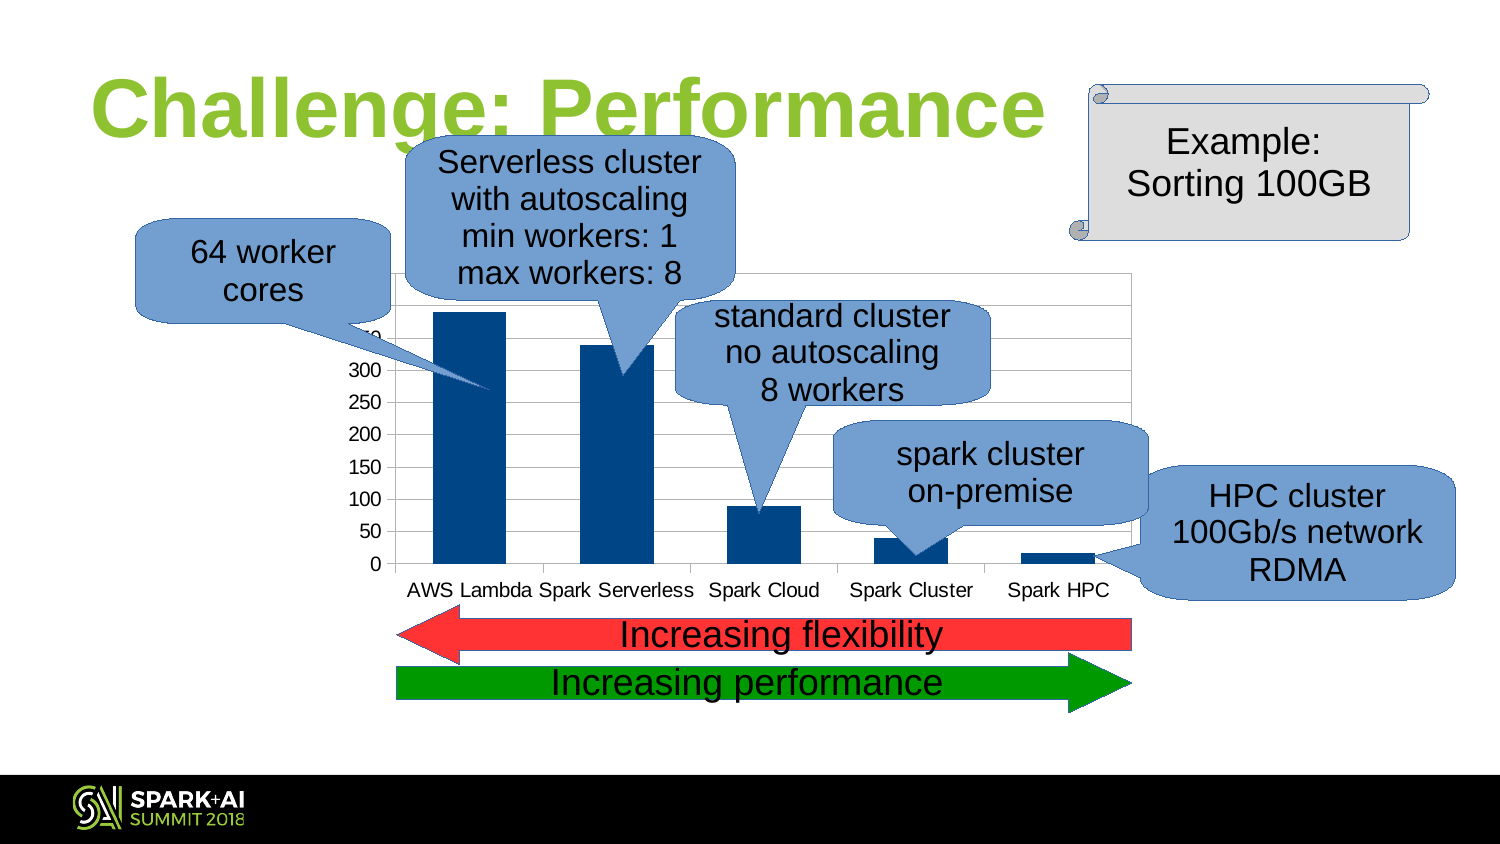

#
Challenge: Performance
Example:
Sorting 100GB
Serverless cluster
with autoscaling
min workers: 1
max workers: 8
64 worker
cores
### Chart
| Category | Column 1 |
|---|---|
| AWS Lambda | 390.0 |
| Spark Serverless | 340.0 |
| Spark Cloud | 90.0 |
| Spark Cluster | 40.0 |
| Spark HPC | 17.0 |standard cluster
no autoscaling
8 workers
spark cluster
on-premise
HPC cluster
100Gb/s network
RDMA
Increasing flexibility
Increasing performance